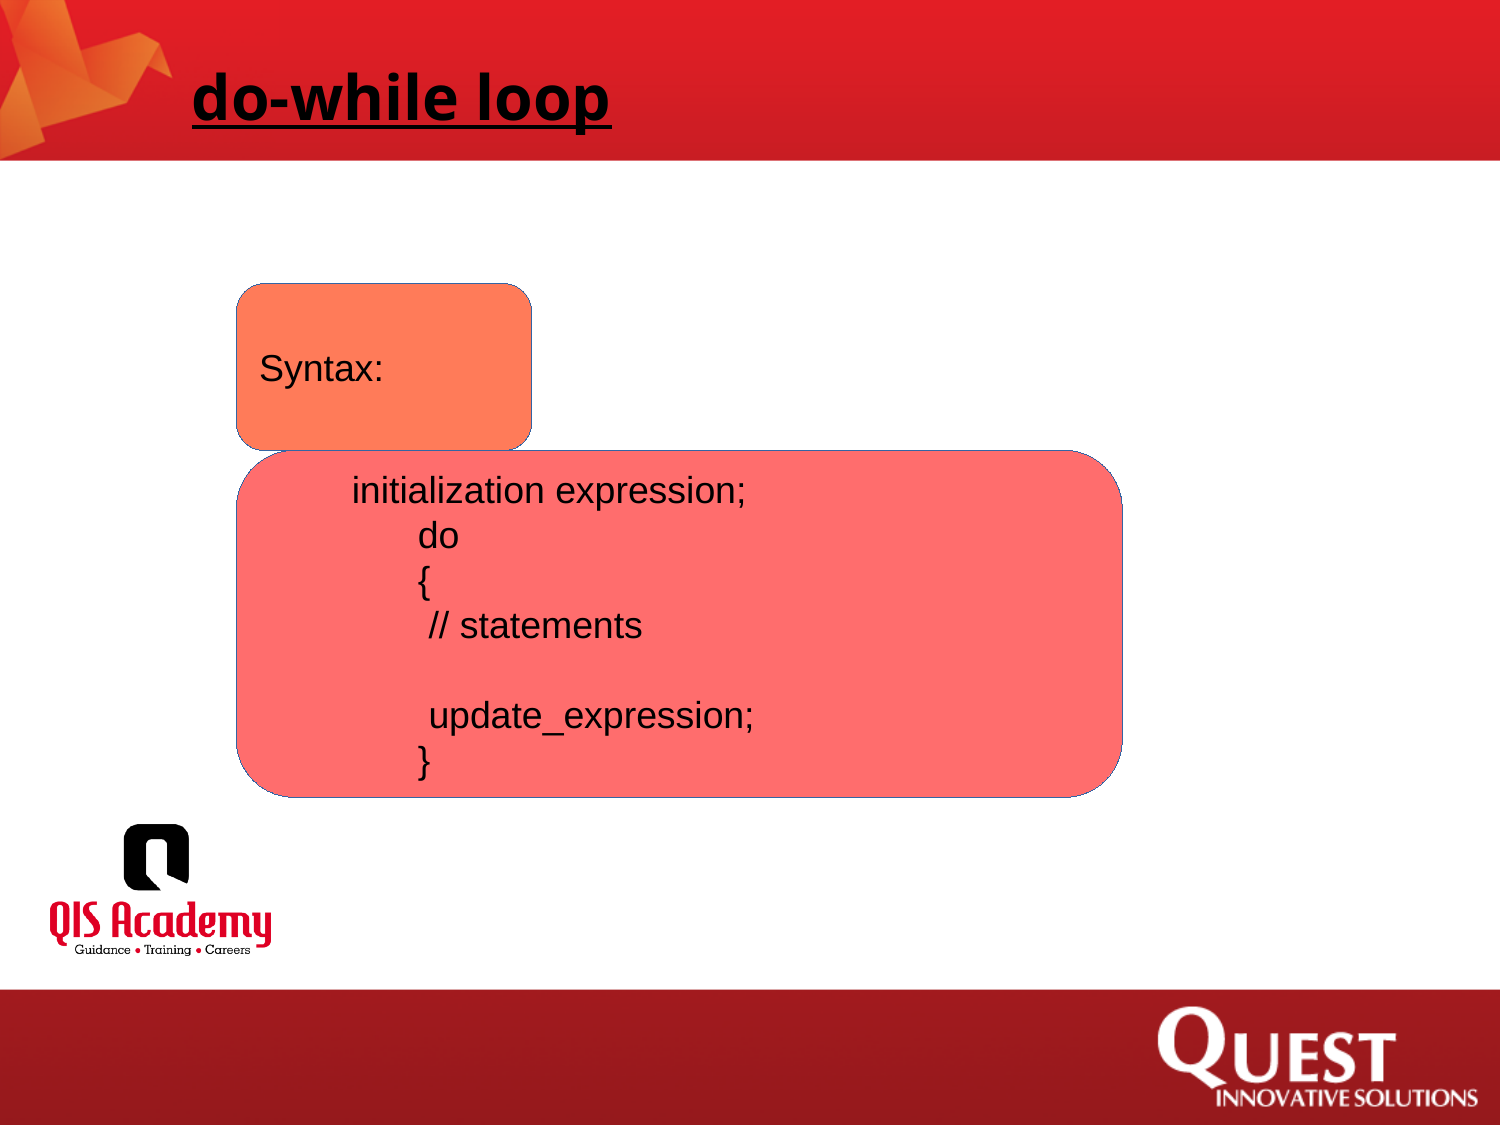

# do-while loop
Syntax:
 initialization expression;
	do
	{
 	 // statements
 	 update_expression;
	}